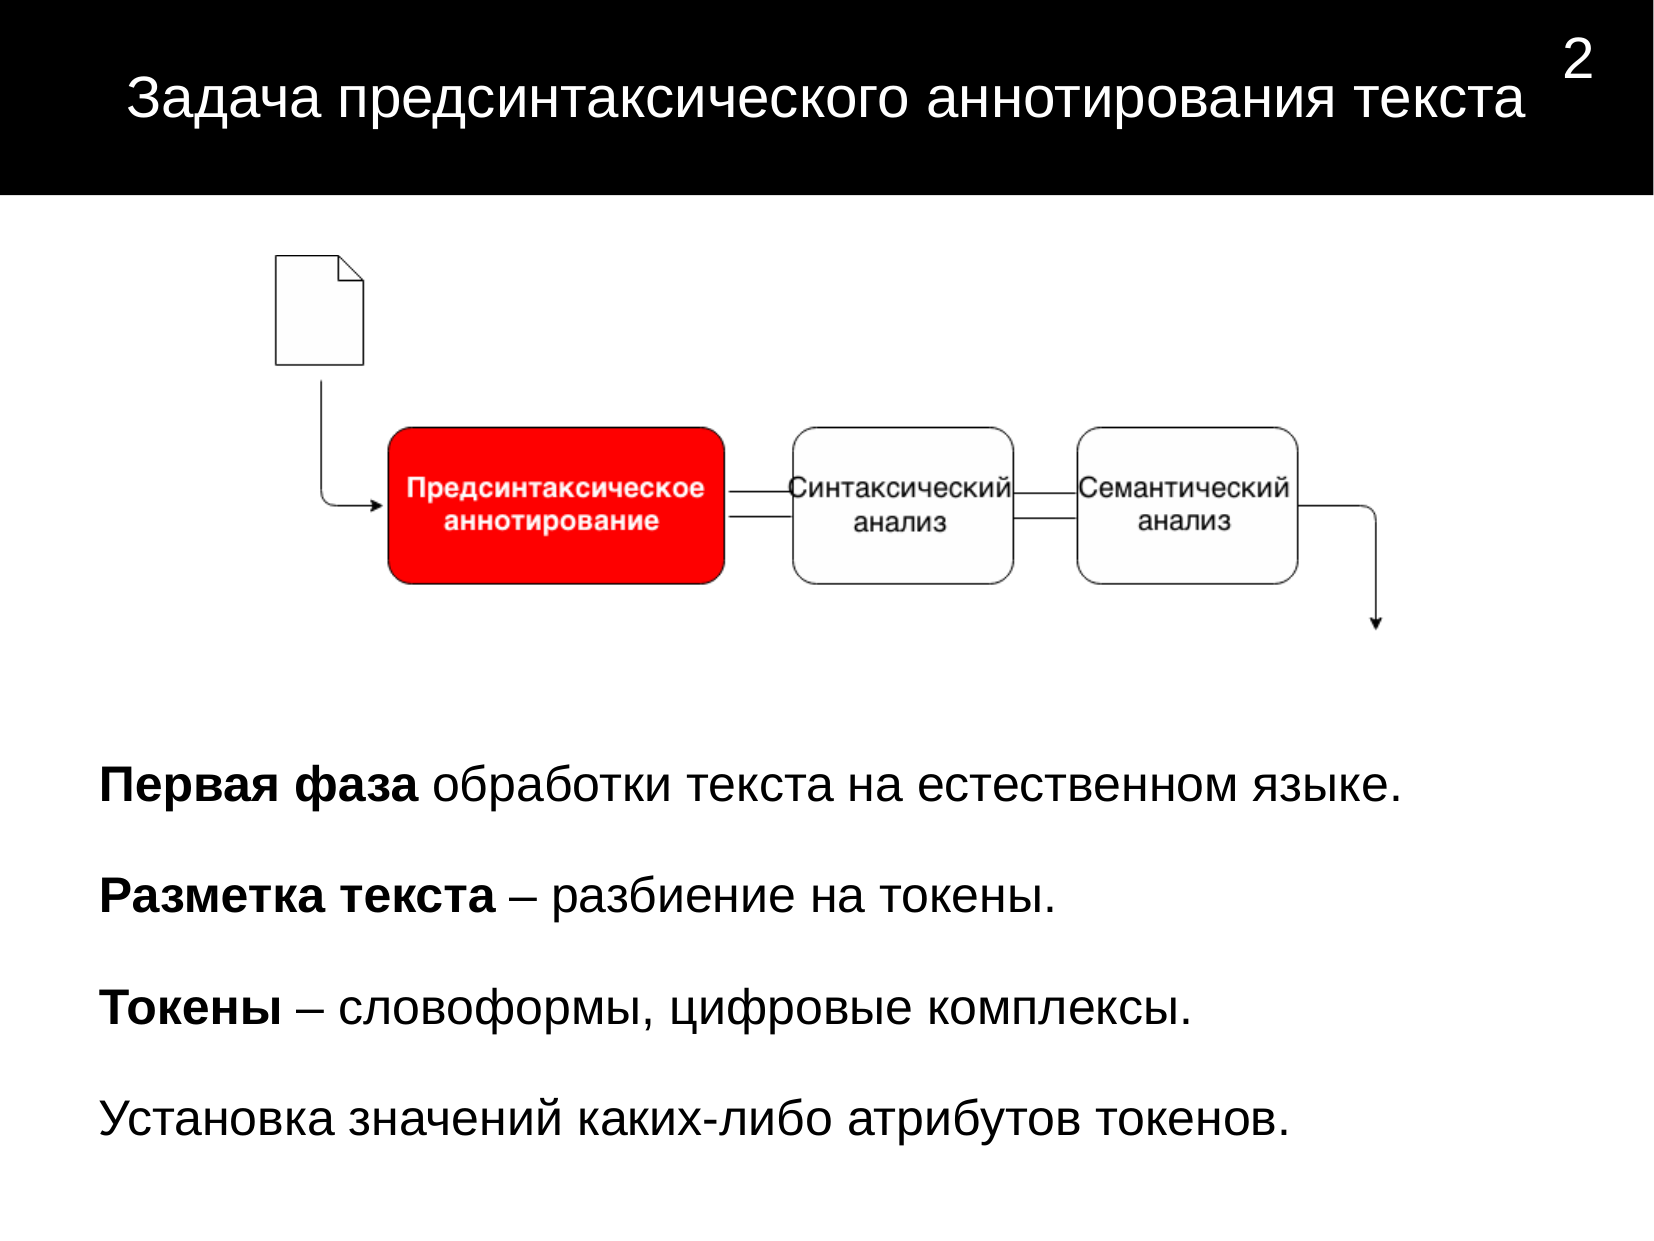

# Задача предсинтаксического аннотирования текста
Первая фаза обработки текста на естественном языке.
Разметка текста – разбиение на токены.
Токены – словоформы, цифровые комплексы.
Установка значений каких-либо атрибутов токенов.